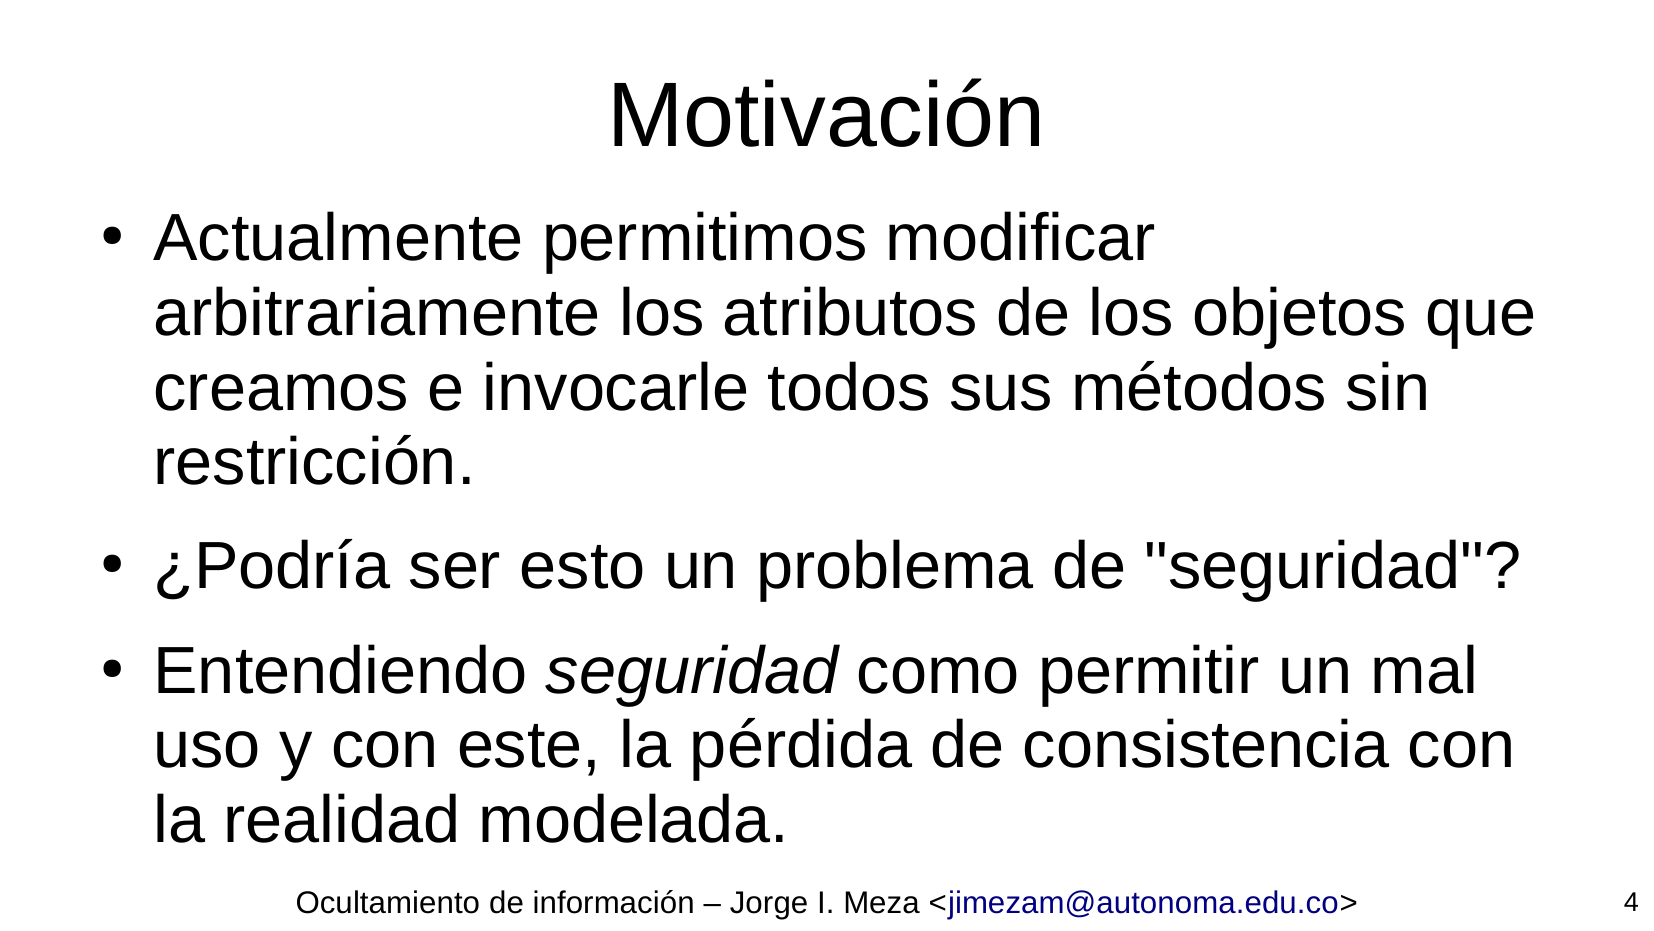

# Motivación
Actualmente permitimos modificar arbitrariamente los atributos de los objetos que creamos e invocarle todos sus métodos sin restricción.
¿Podría ser esto un problema de "seguridad"?
Entendiendo seguridad como permitir un mal uso y con este, la pérdida de consistencia con la realidad modelada.